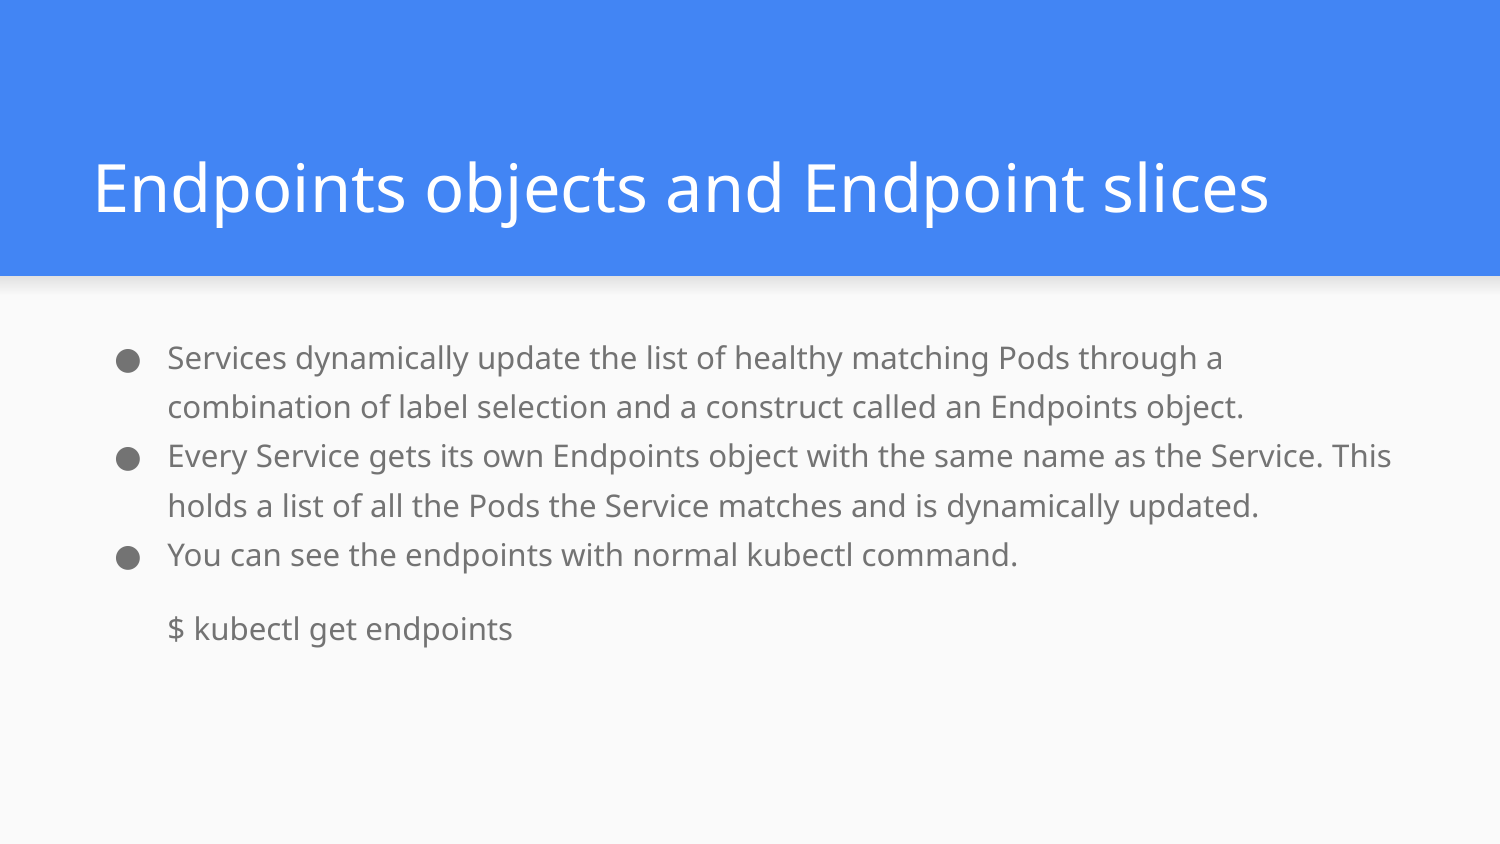

# Endpoints objects and Endpoint slices
Services dynamically update the list of healthy matching Pods through a combination of label selection and a construct called an Endpoints object.
Every Service gets its own Endpoints object with the same name as the Service. This holds a list of all the Pods the Service matches and is dynamically updated.
You can see the endpoints with normal kubectl command.
$ kubectl get endpoints